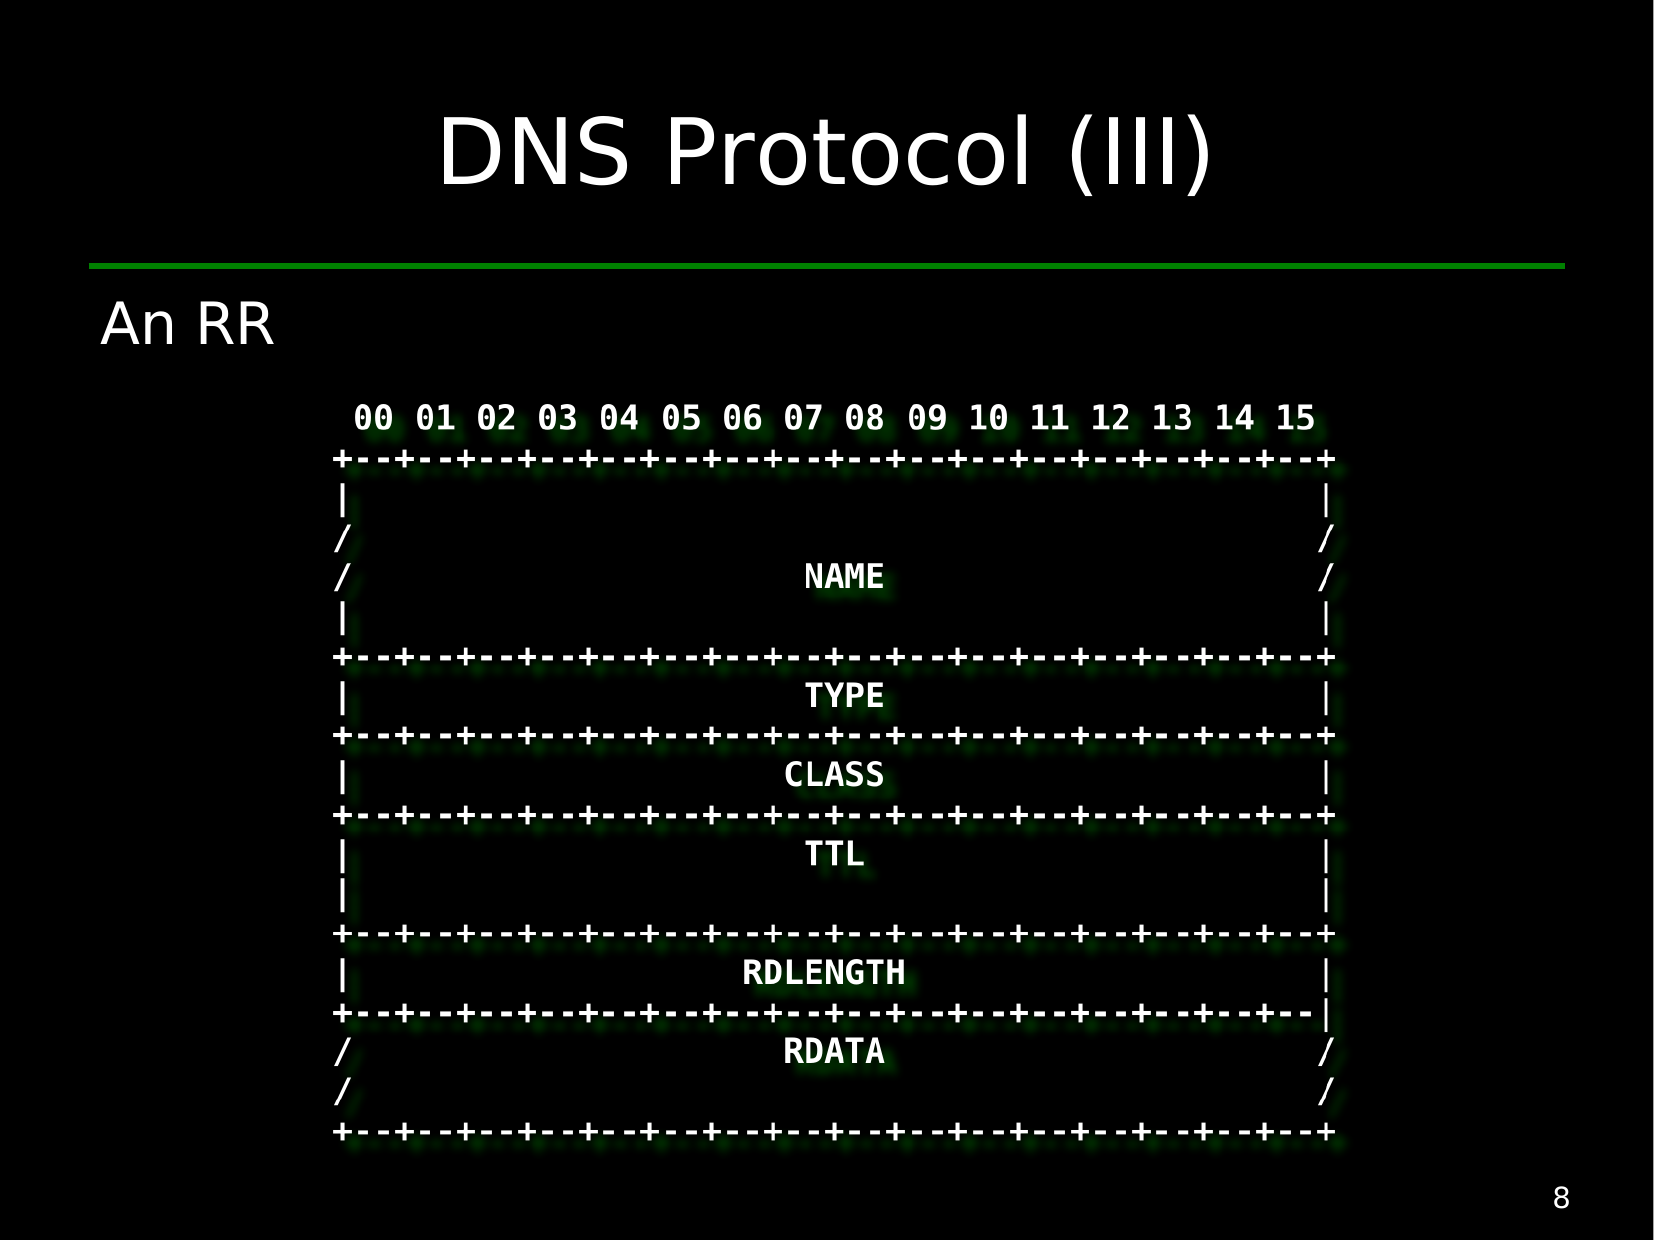

# DNS Protocol (III)
An RR
8